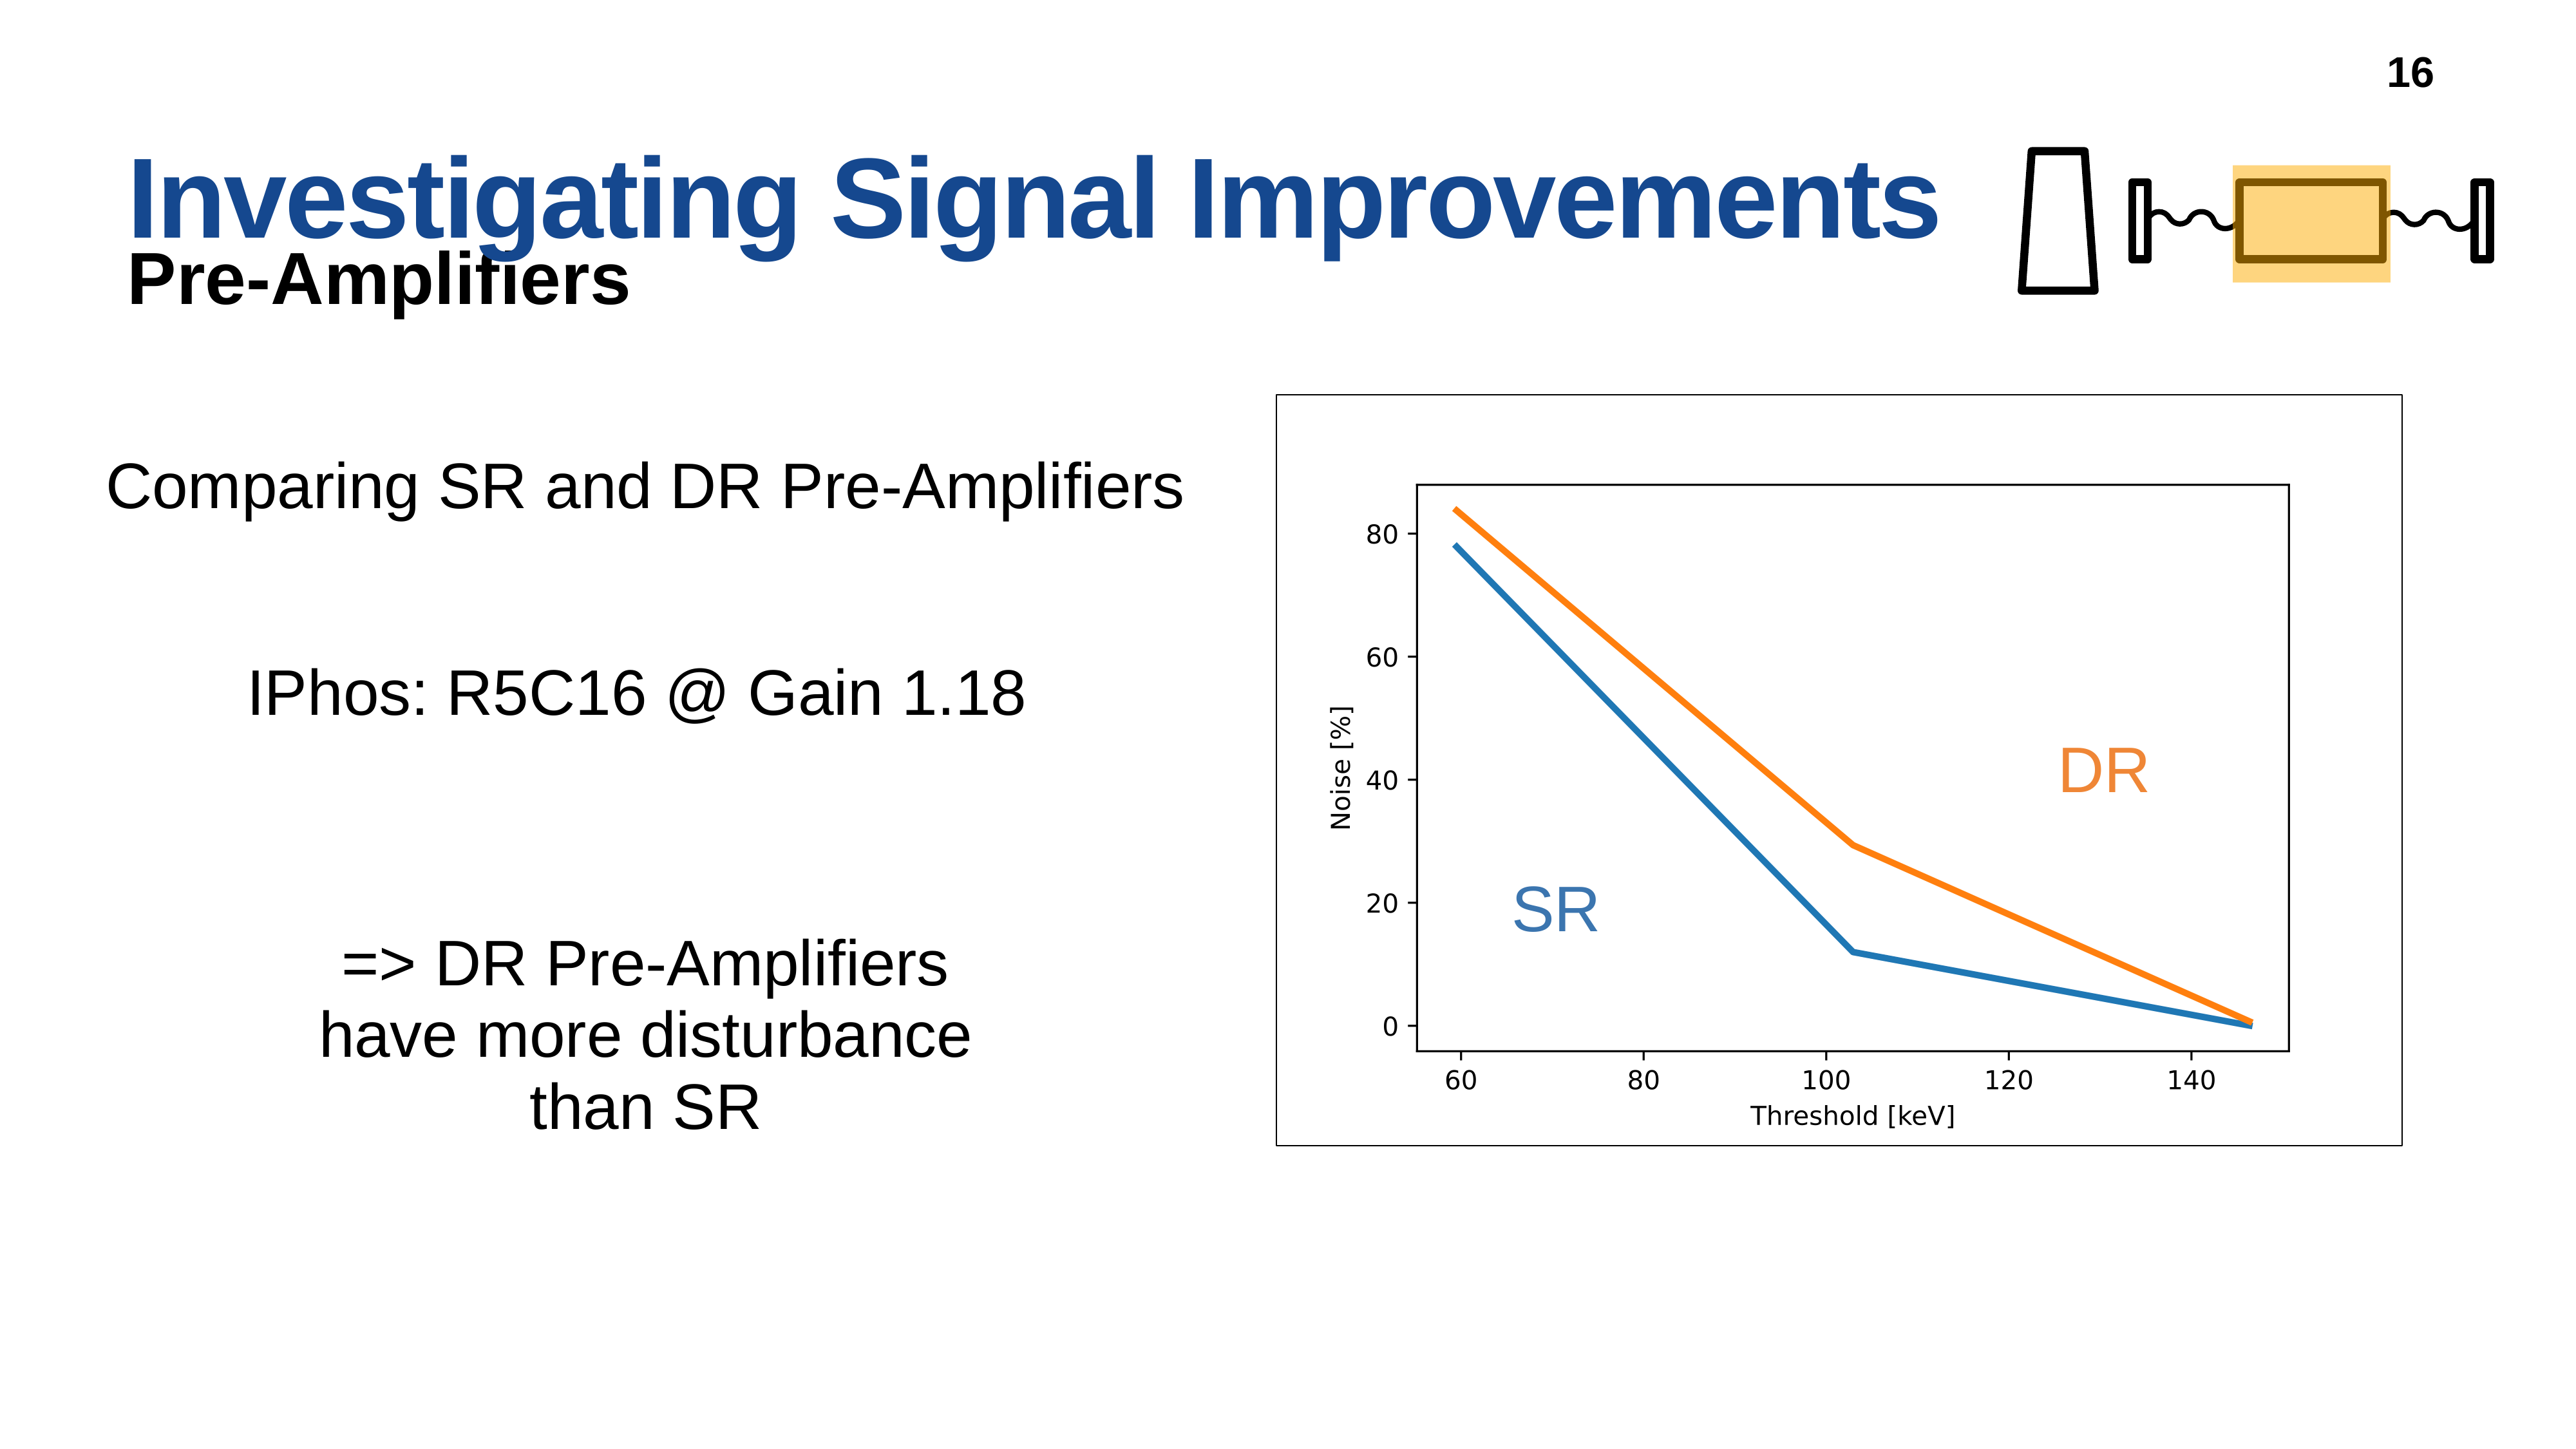

16
Investigating Signal Improvements
# Pre-Amplifiers
Comparing SR and DR Pre-Amplifiers
IPhos: R5C16 @ Gain 1.18
DR
SR
=> DR Pre-Amplifiers
have more disturbance
than SR